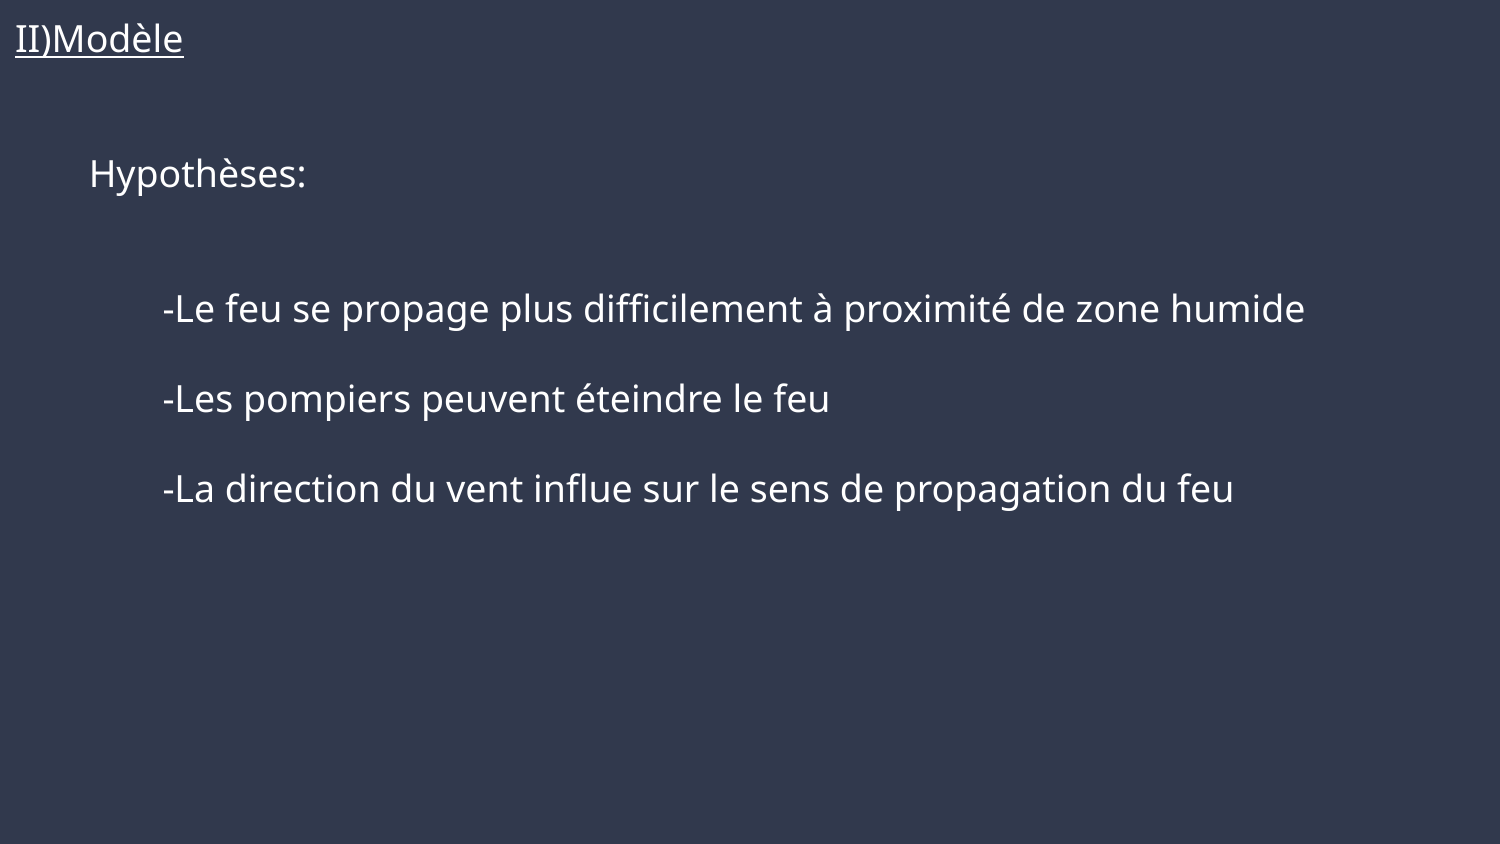

II)Modèle
	Hypothèses:
		-Le feu se propage plus difficilement à proximité de zone humide
		-Les pompiers peuvent éteindre le feu
		-La direction du vent influe sur le sens de propagation du feu
#